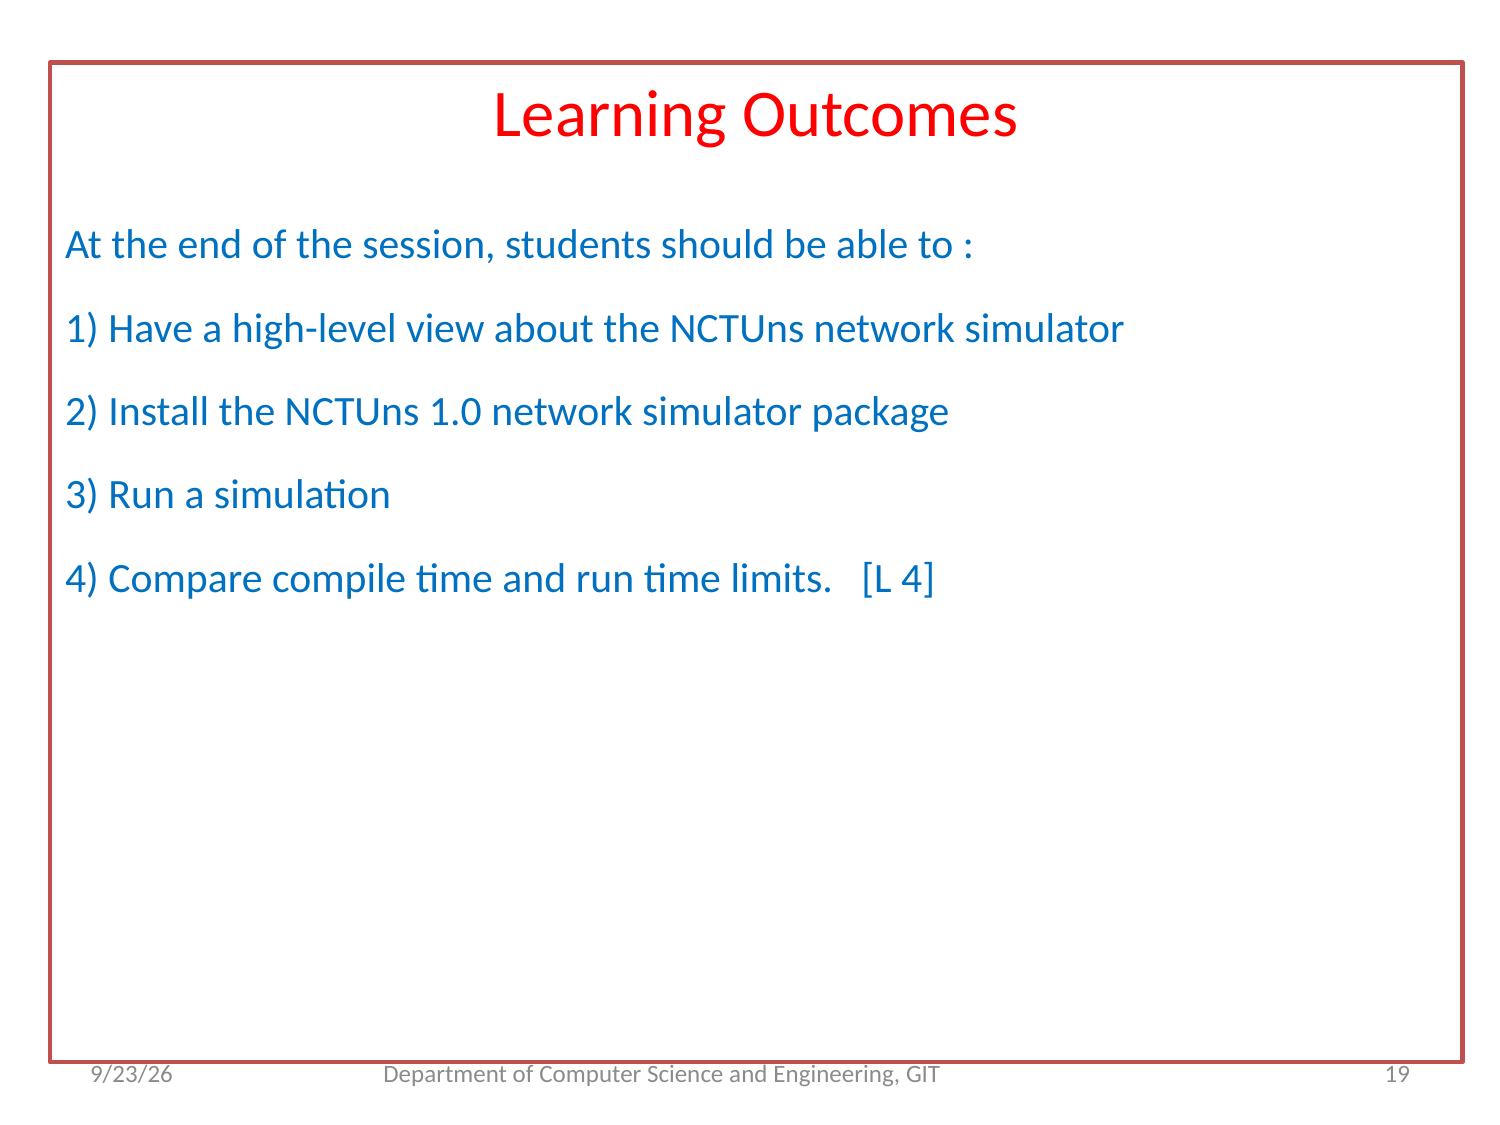

# Learning Outcomes
At the end of the session, students should be able to :
1) Have a high-level view about the NCTUns network simulator
2) Install the NCTUns 1.0 network simulator package
3) Run a simulation
4) Compare compile time and run time limits. [L 4]
Department of Computer Science and Engineering, GIT